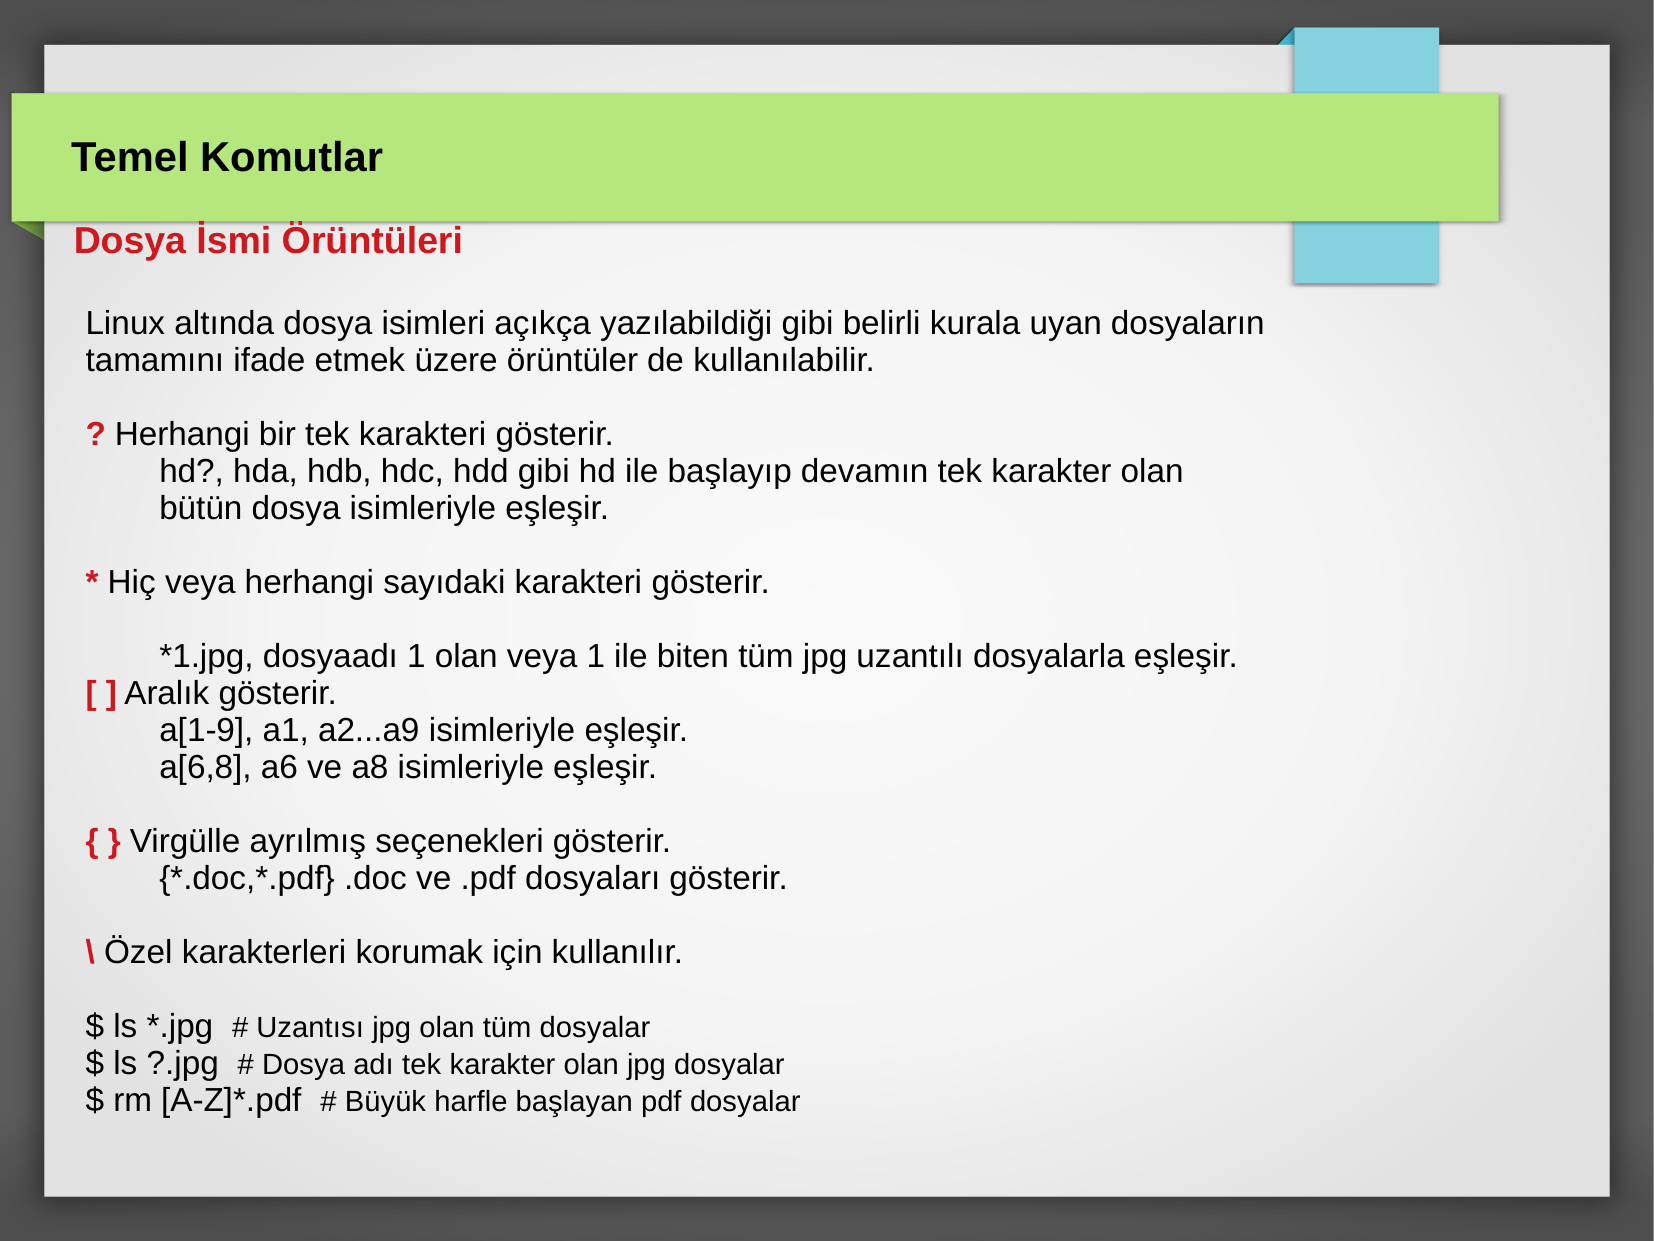

Temel Komutlar
Dosya İsmi Örüntüleri
Linux altında dosya isimleri açıkça yazılabildiği gibi belirli kurala uyan dosyaların
tamamını ifade etmek üzere örüntüler de kullanılabilir.
? Herhangi bir tek karakteri gösterir.
	hd?, hda, hdb, hdc, hdd gibi hd ile başlayıp devamın tek karakter olan
	bütün dosya isimleriyle eşleşir.
* Hiç veya herhangi sayıdaki karakteri gösterir.
	*1.jpg, dosyaadı 1 olan veya 1 ile biten tüm jpg uzantılı dosyalarla eşleşir.
[ ] Aralık gösterir.
	a[1-9], a1, a2...a9 isimleriyle eşleşir.
	a[6,8], a6 ve a8 isimleriyle eşleşir.
{ } Virgülle ayrılmış seçenekleri gösterir.
	{*.doc,*.pdf} .doc ve .pdf dosyaları gösterir.
\ Özel karakterleri korumak için kullanılır.
$ ls *.jpg # Uzantısı jpg olan tüm dosyalar
$ ls ?.jpg # Dosya adı tek karakter olan jpg dosyalar
$ rm [A-Z]*.pdf # Büyük harfle başlayan pdf dosyalar